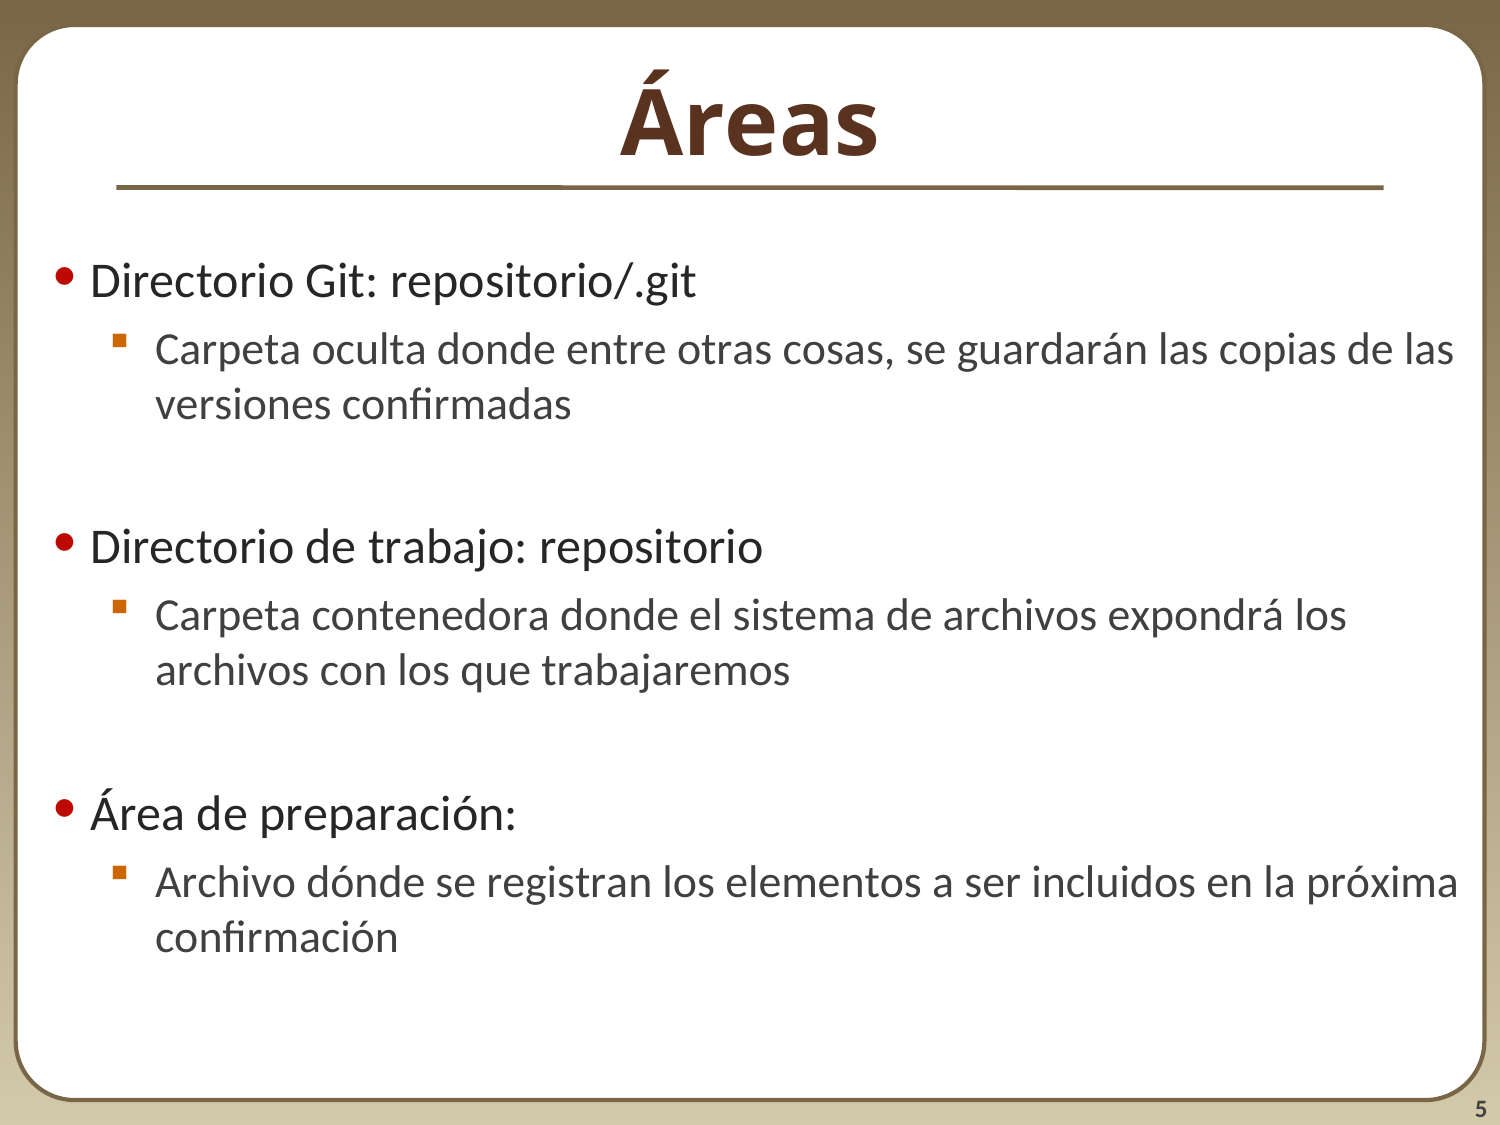

# Áreas
Directorio Git: repositorio/.git
Carpeta oculta donde entre otras cosas, se guardarán las copias de las versiones confirmadas
Directorio de trabajo: repositorio
Carpeta contenedora donde el sistema de archivos expondrá los archivos con los que trabajaremos
Área de preparación:
Archivo dónde se registran los elementos a ser incluidos en la próxima confirmación